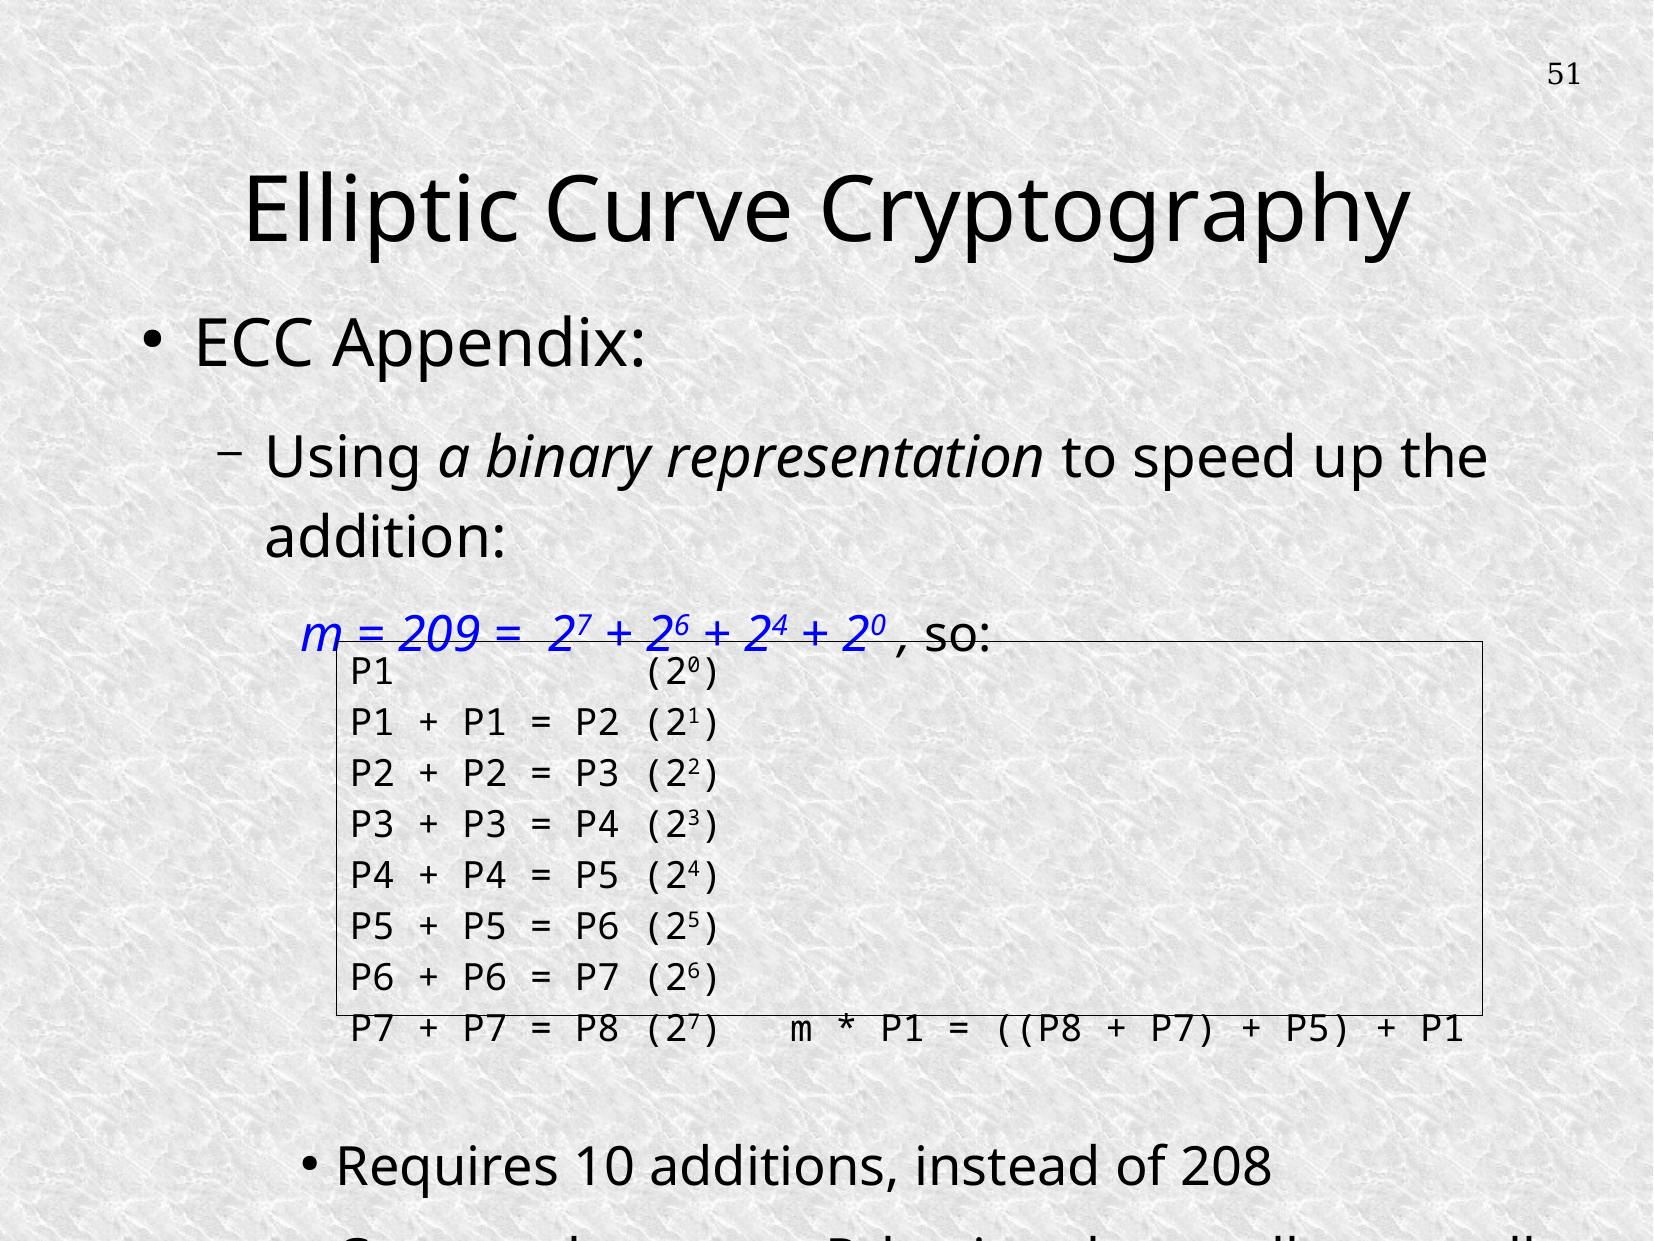

51
# Elliptic Curve Cryptography
ECC Appendix:
Using a binary representation to speed up the addition:
m = 209 = 27 + 26 + 24 + 20 , so:
Requires 10 additions, instead of 208
Caveat: always use Pi having the smallest xi as lhs.
P1 (20)
P1 + P1 = P2 (21)
P2 + P2 = P3 (22)
P3 + P3 = P4 (23)
P4 + P4 = P5 (24)
P5 + P5 = P6 (25)
P6 + P6 = P7 (26)
P7 + P7 = P8 (27) m * P1 = ((P8 + P7) + P5) + P1